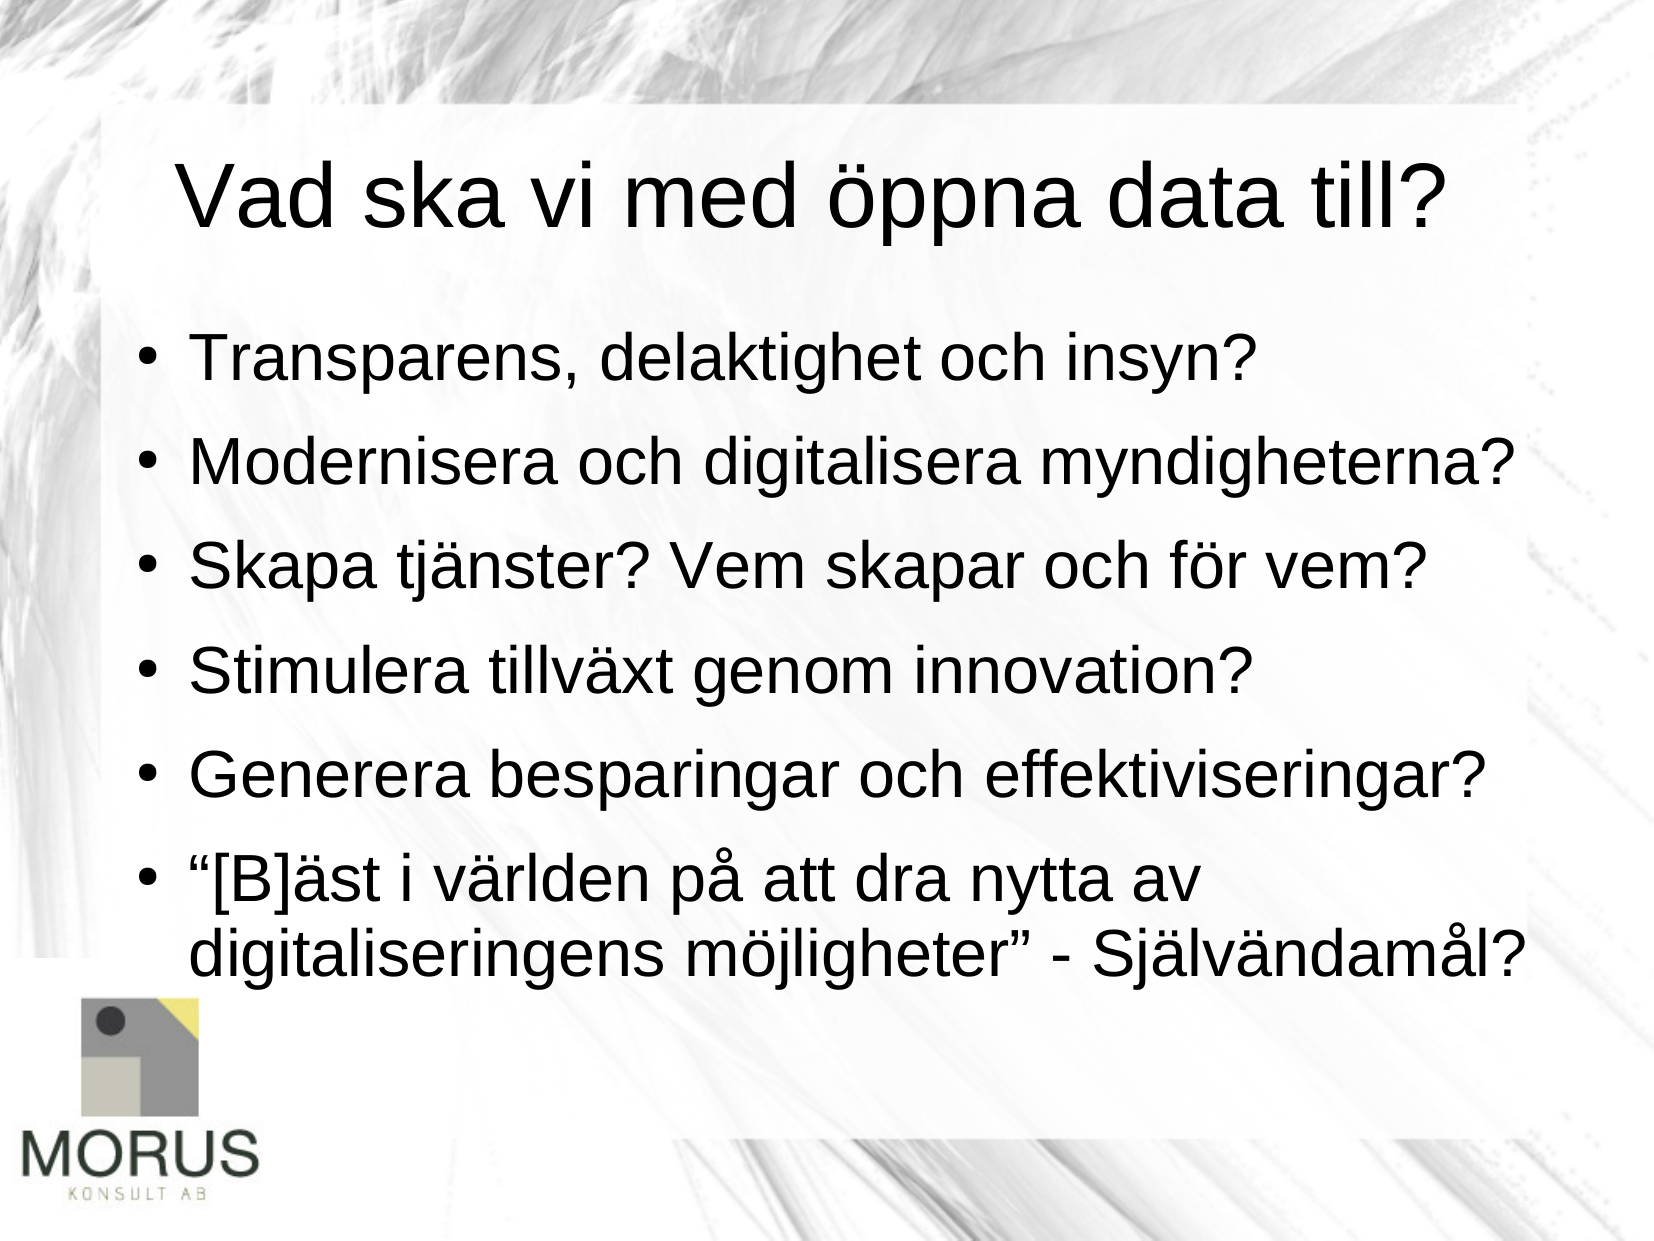

# Vad ska vi med öppna data till?
Transparens, delaktighet och insyn?
Modernisera och digitalisera myndigheterna?
Skapa tjänster? Vem skapar och för vem?
Stimulera tillväxt genom innovation?
Generera besparingar och effektiviseringar?
“[B]äst i världen på att dra nytta av digitaliseringens möjligheter” - Självändamål?